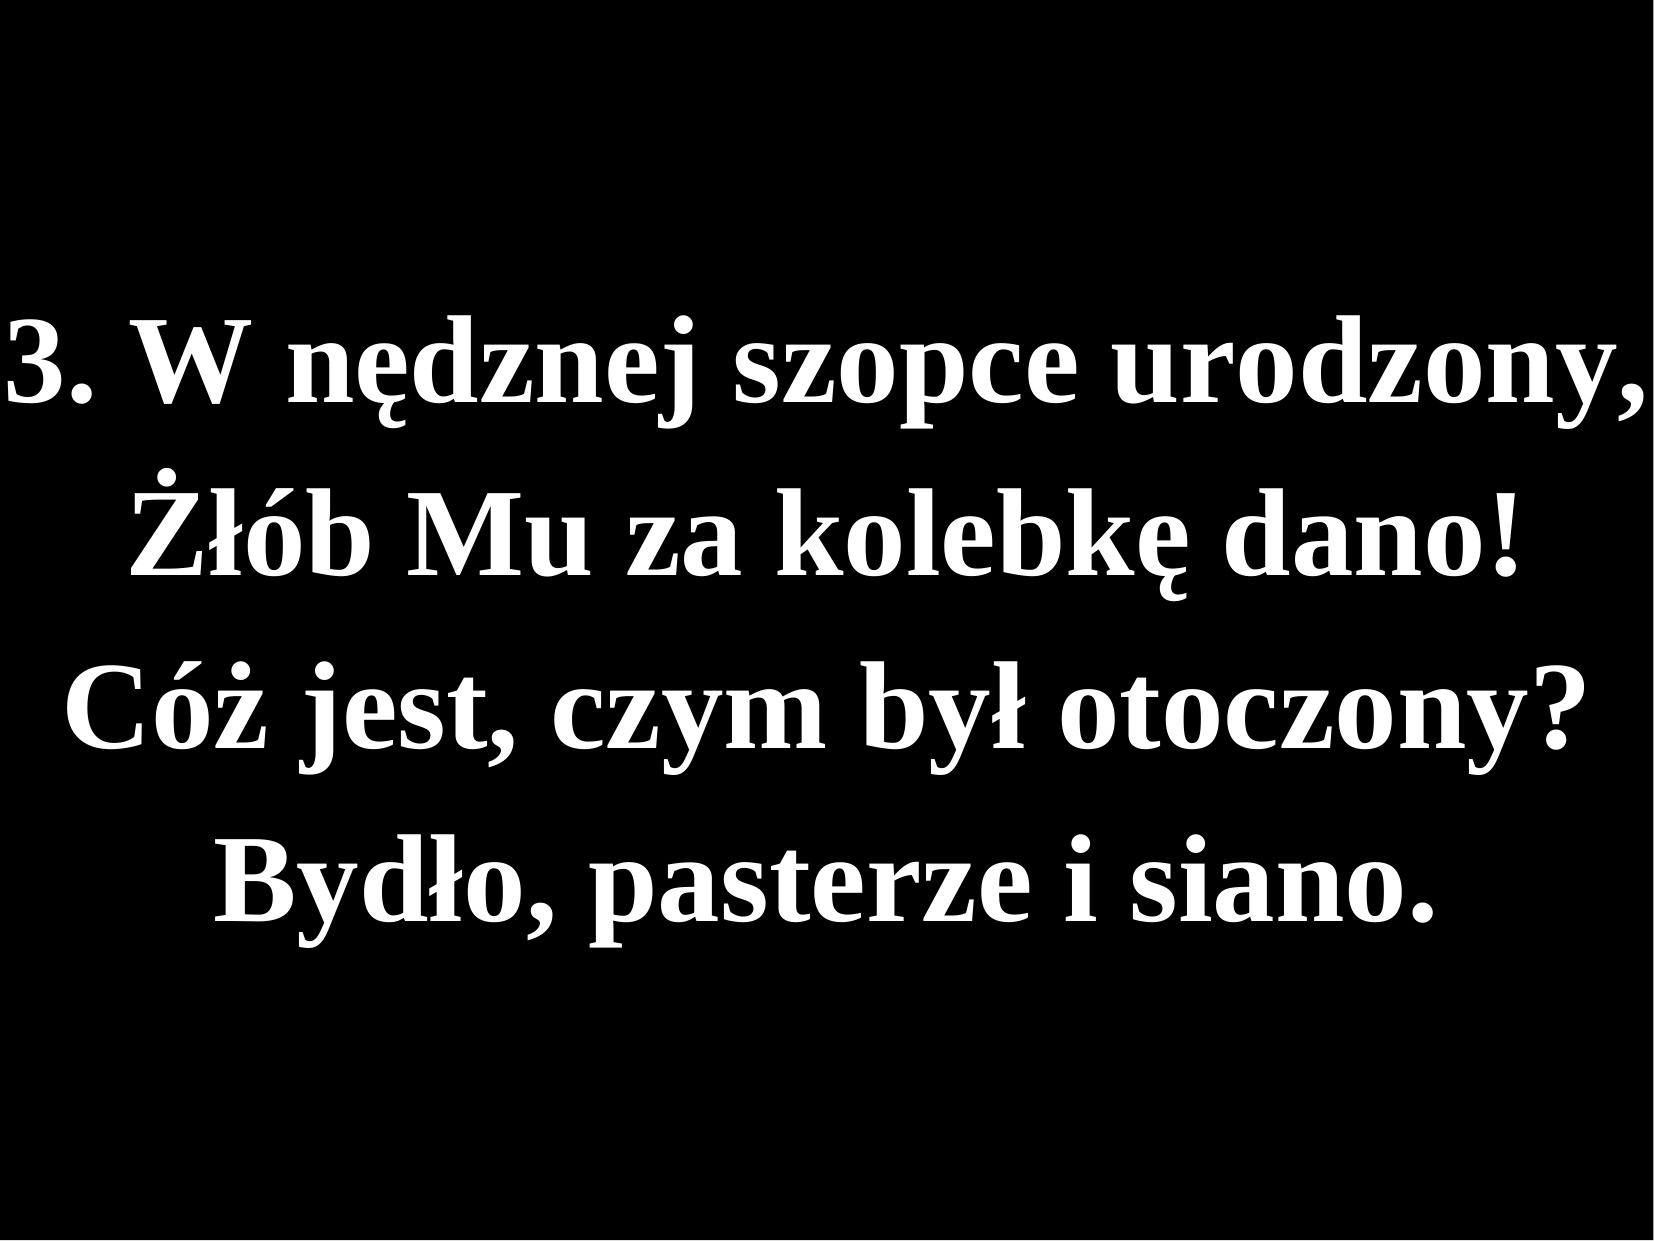

# 3. W nędznej szopce urodzony, ppp Żłób Mu za kolebkę dano! ppp Cóż jest, czym był otoczony? ppp Bydło, pasterze i siano.